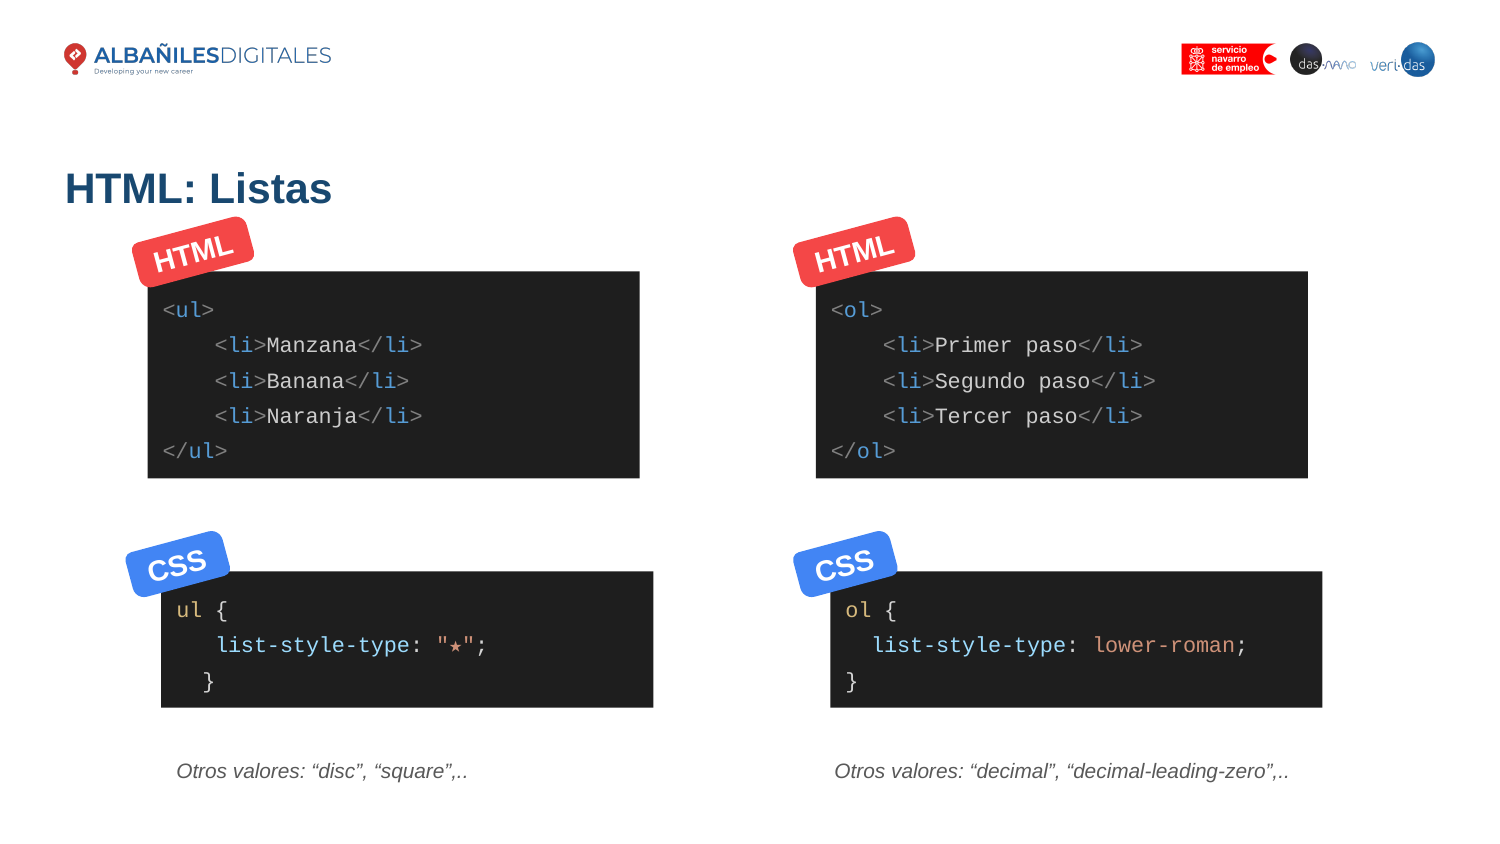

HTML: Listas
HTML
HTML
<ul>
 <li>Manzana</li>
 <li>Banana</li>
 <li>Naranja</li>
</ul>
<ol>
 <li>Primer paso</li>
 <li>Segundo paso</li>
 <li>Tercer paso</li>
</ol>
CSS
CSS
ul {
 list-style-type: "★";
 }
ol {
 list-style-type: lower-roman;
}
Otros valores: “disc”, “square”,..
Otros valores: “decimal”, “decimal-leading-zero”,..